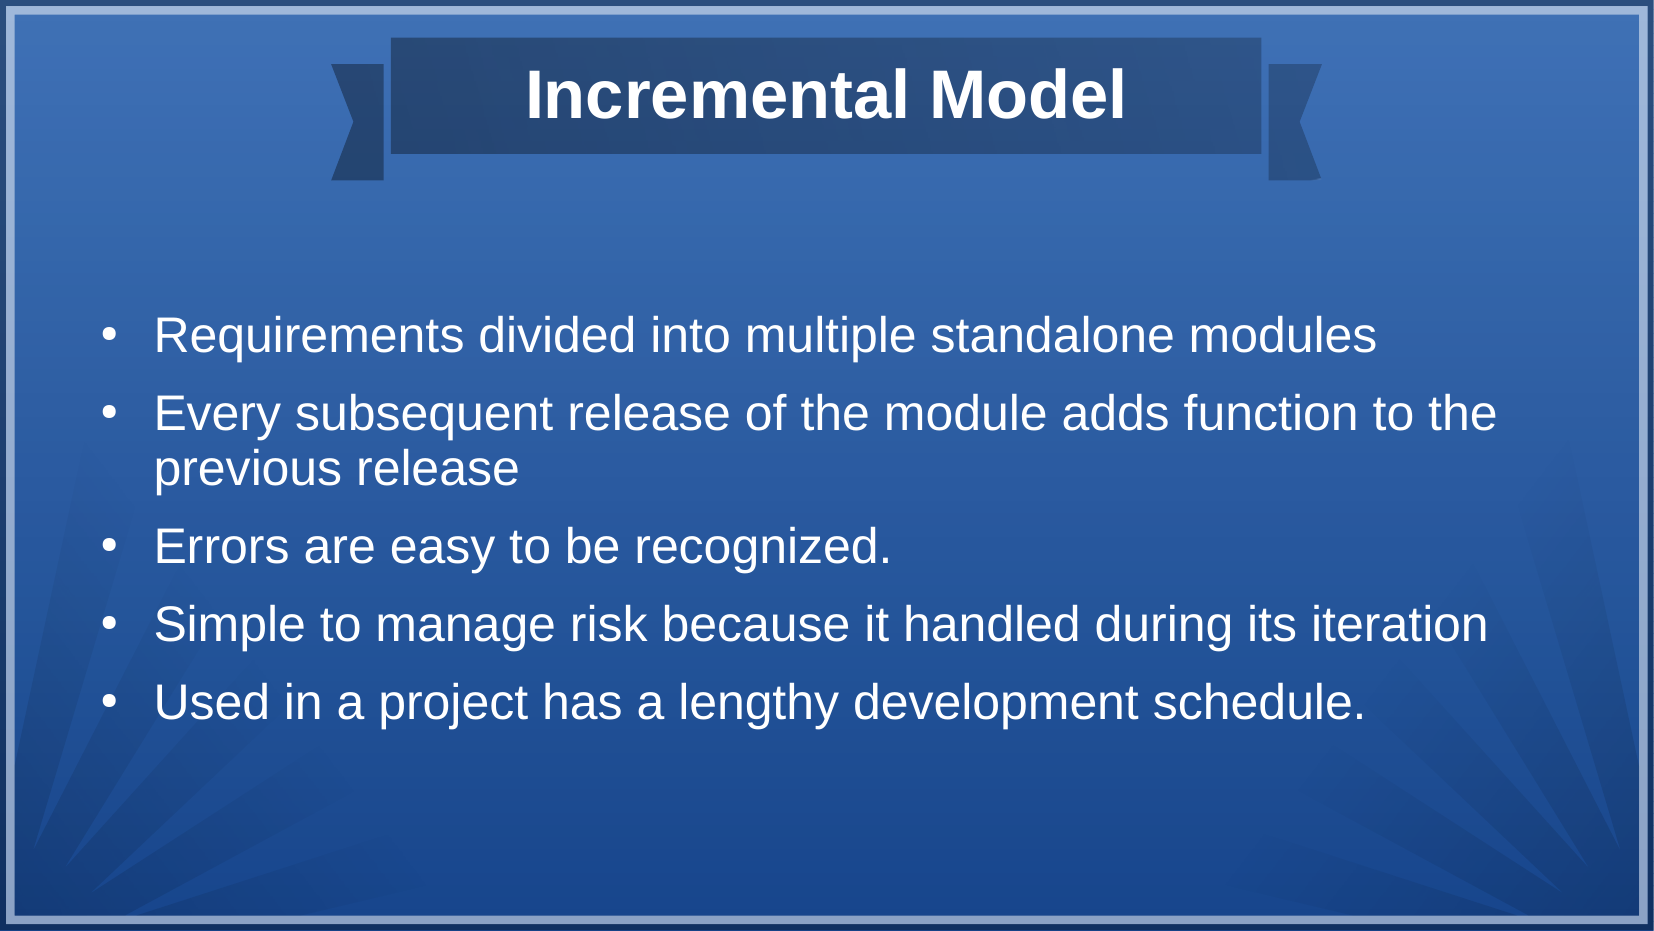

# Incremental Model
Requirements divided into multiple standalone modules
Every subsequent release of the module adds function to the previous release
Errors are easy to be recognized.
Simple to manage risk because it handled during its iteration
Used in a project has a lengthy development schedule.